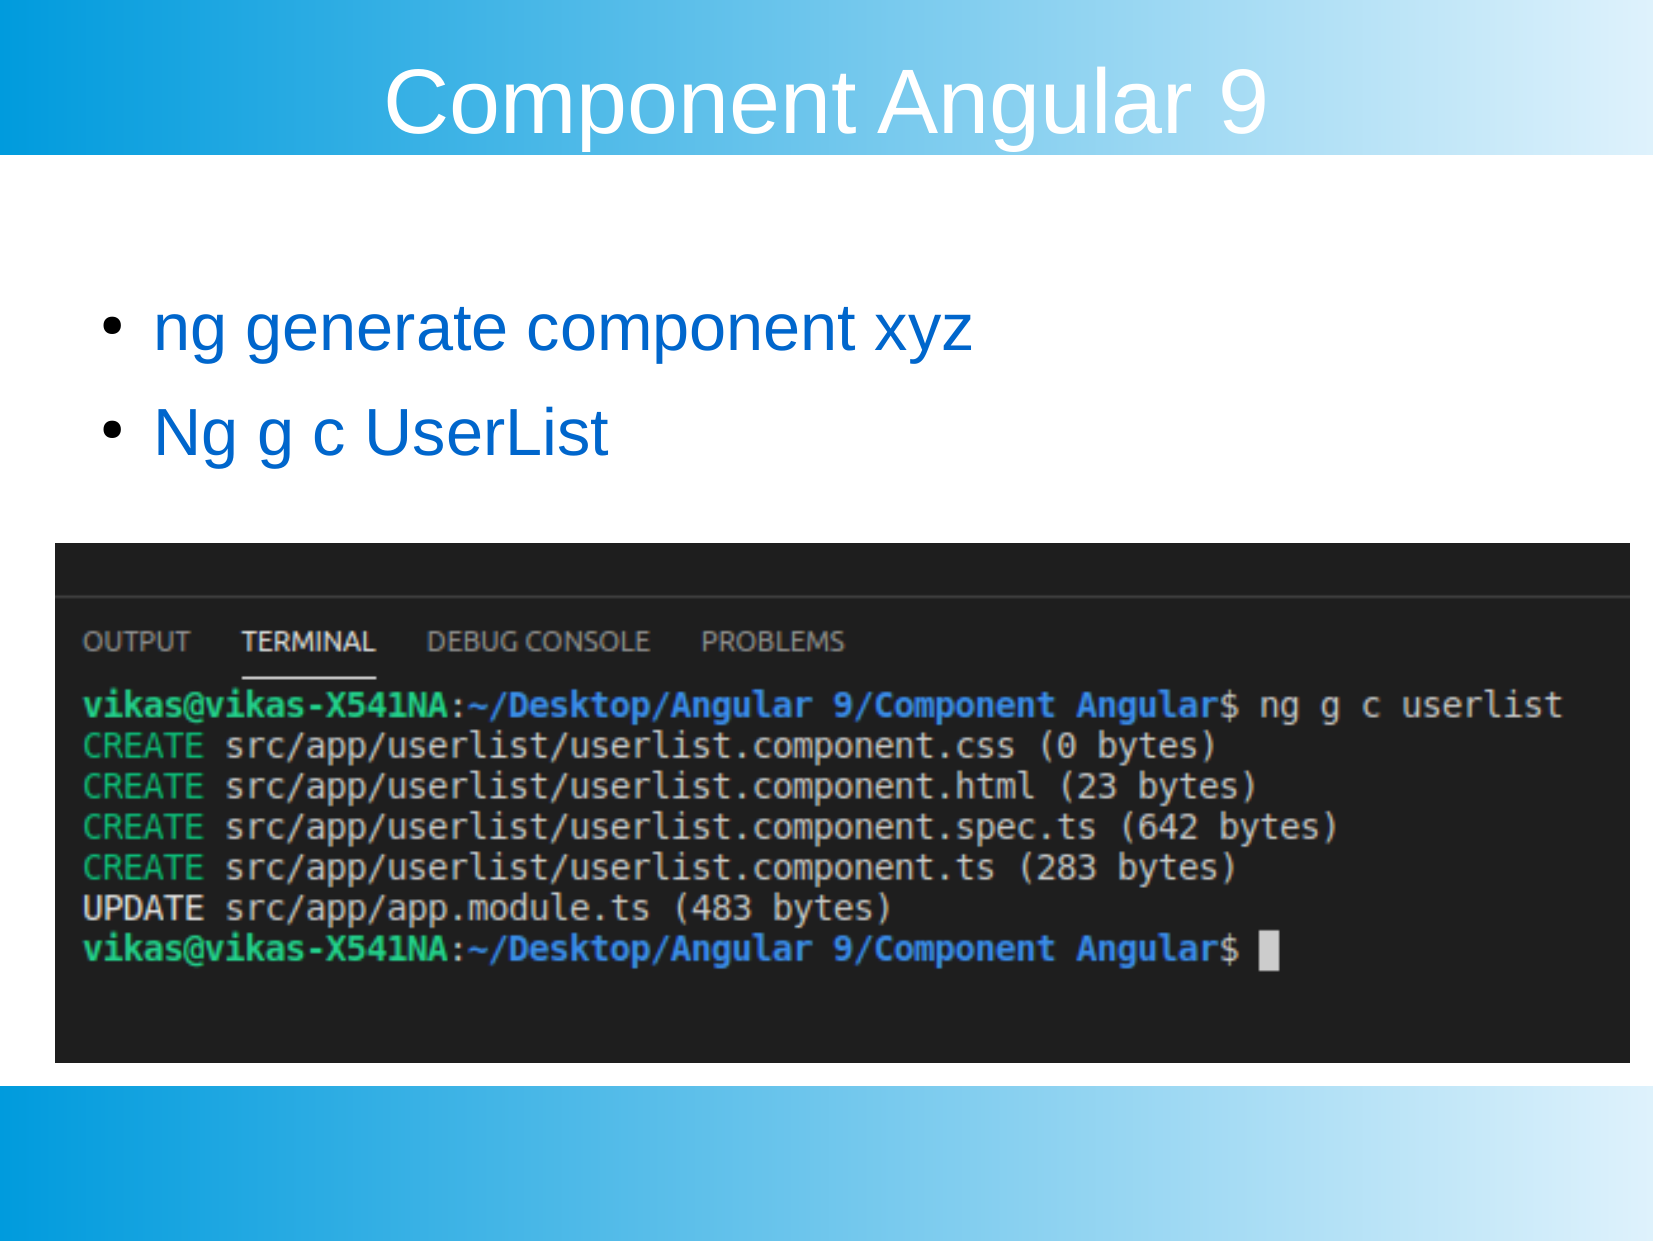

# Component Angular 9
ng generate component xyz
Ng g c UserList